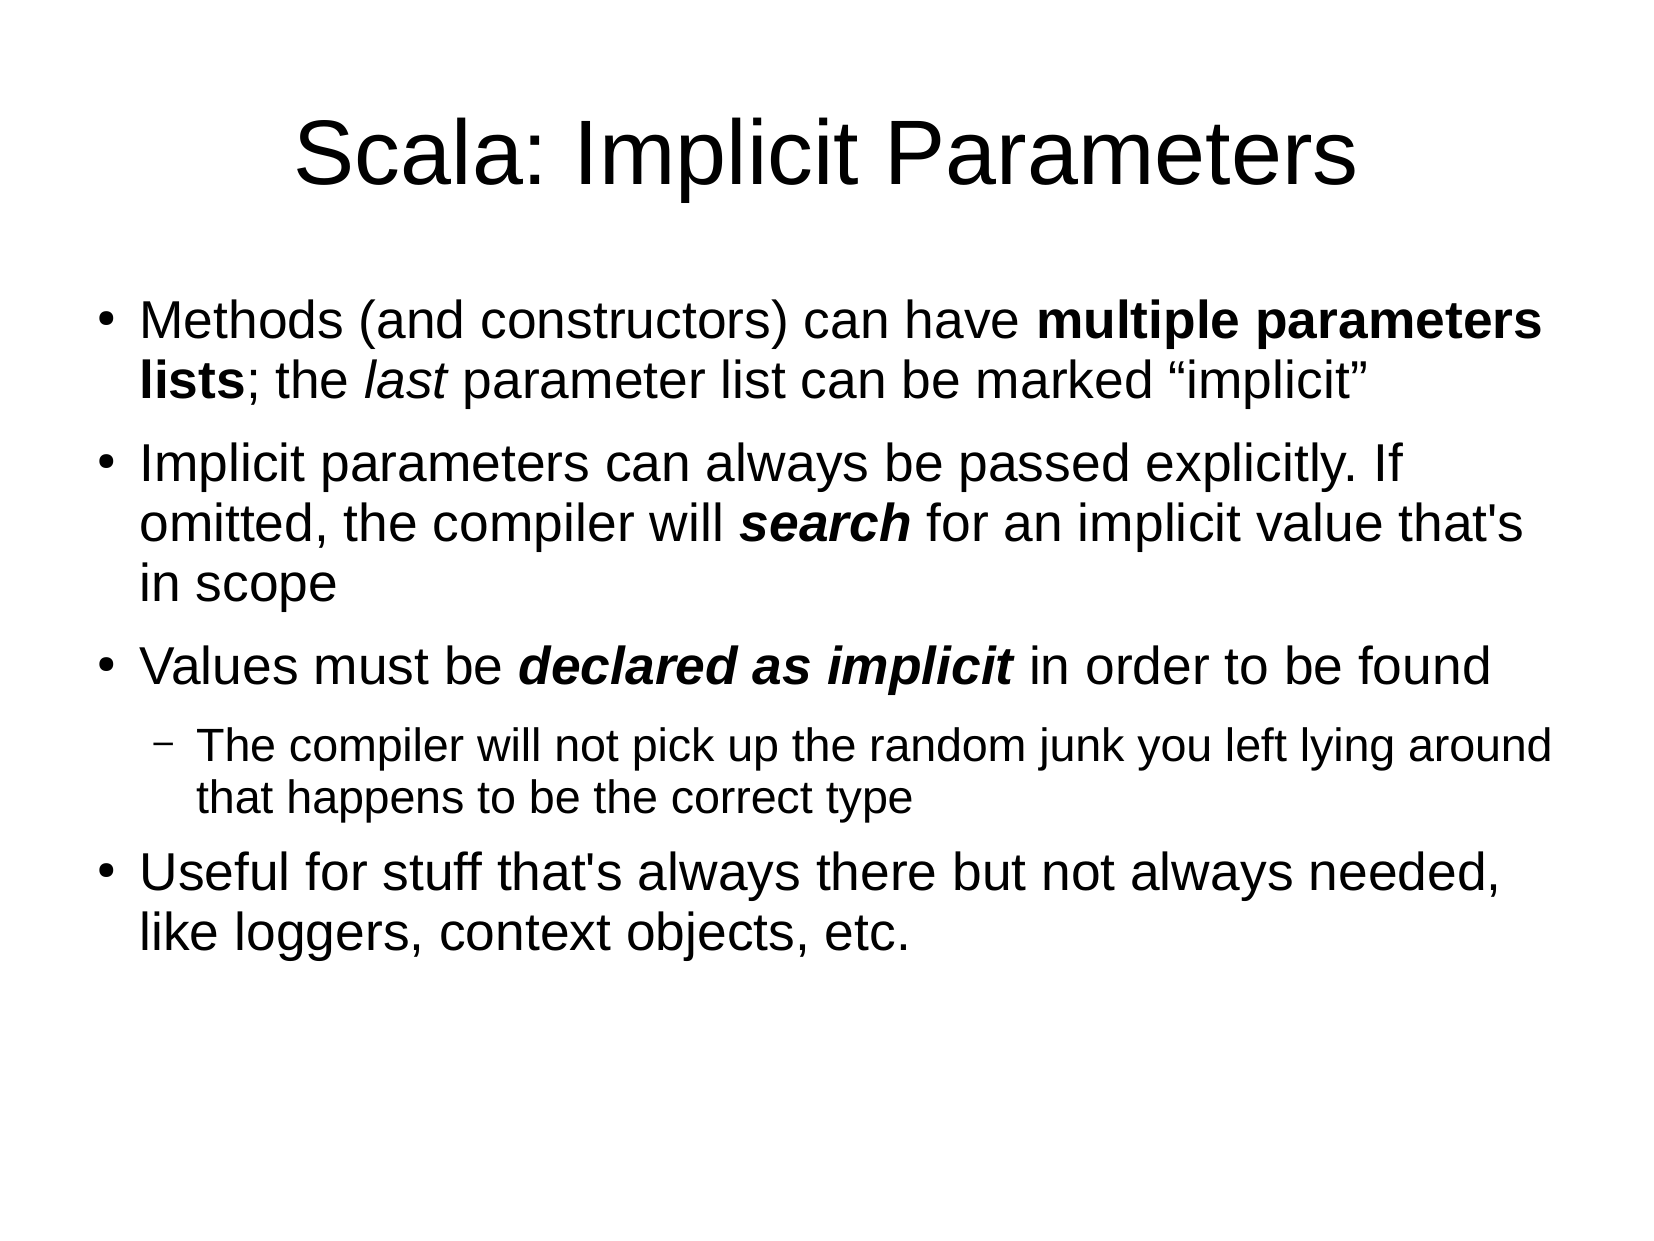

# Scala: Implicit Parameters
Methods (and constructors) can have multiple parameters lists; the last parameter list can be marked “implicit”
Implicit parameters can always be passed explicitly. If omitted, the compiler will search for an implicit value that's in scope
Values must be declared as implicit in order to be found
The compiler will not pick up the random junk you left lying around that happens to be the correct type
Useful for stuff that's always there but not always needed, like loggers, context objects, etc.